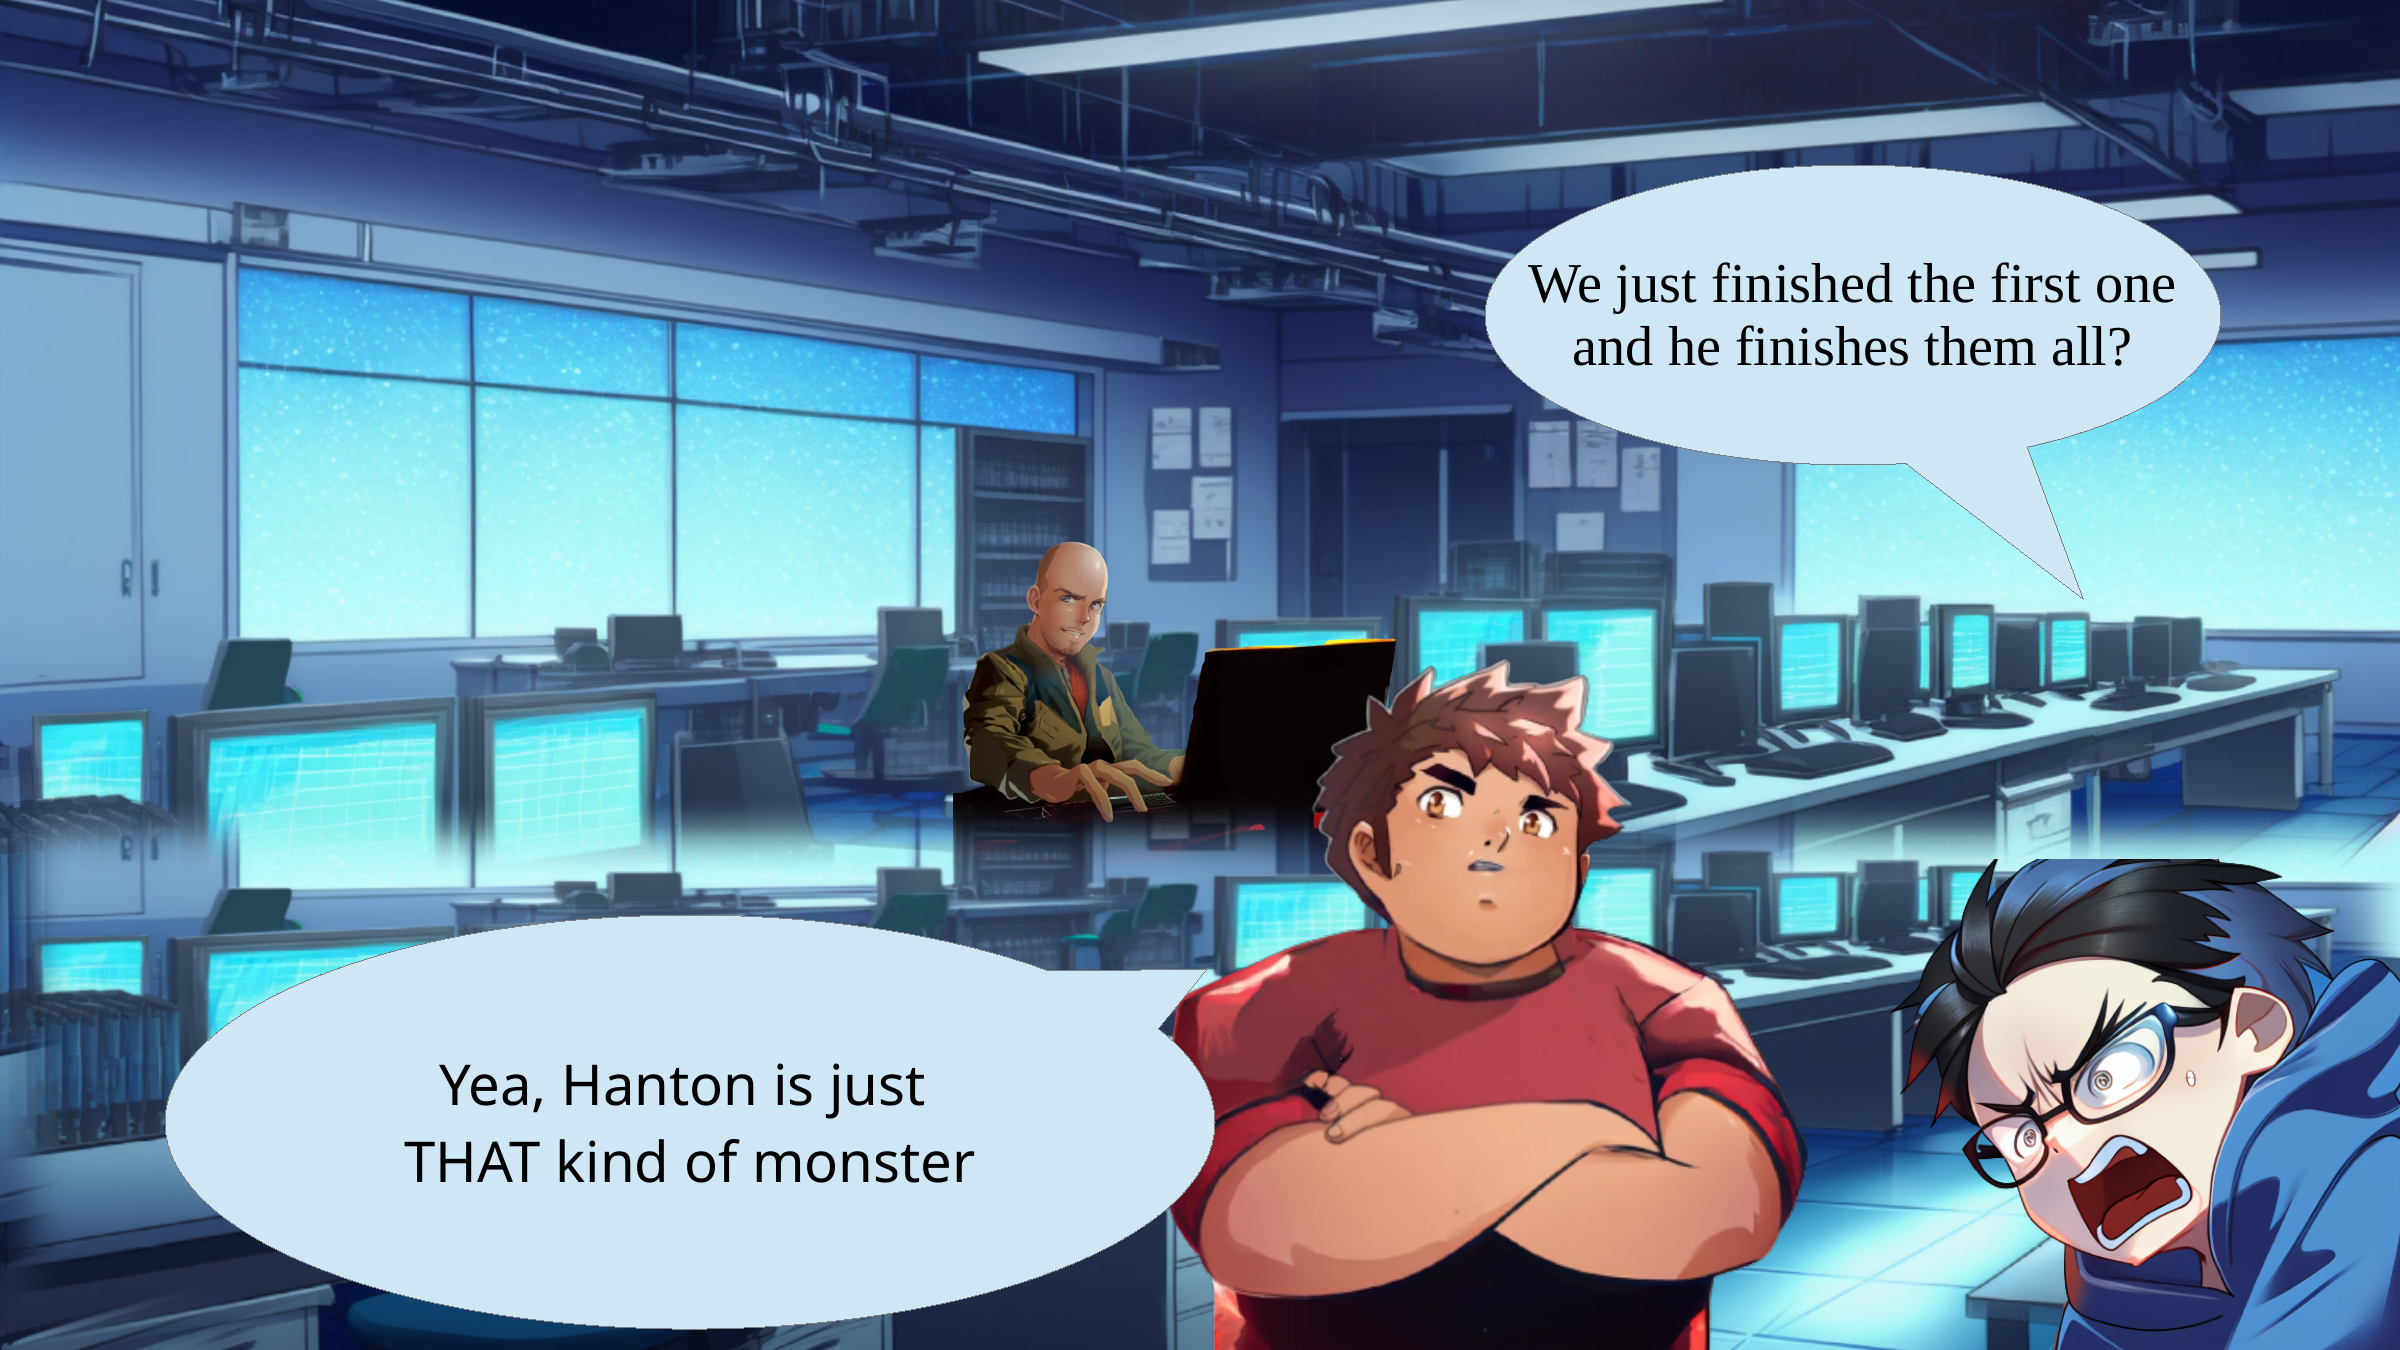

We just finished the first one
and he finishes them all?
Yea, Hanton is just
THAT kind of monster